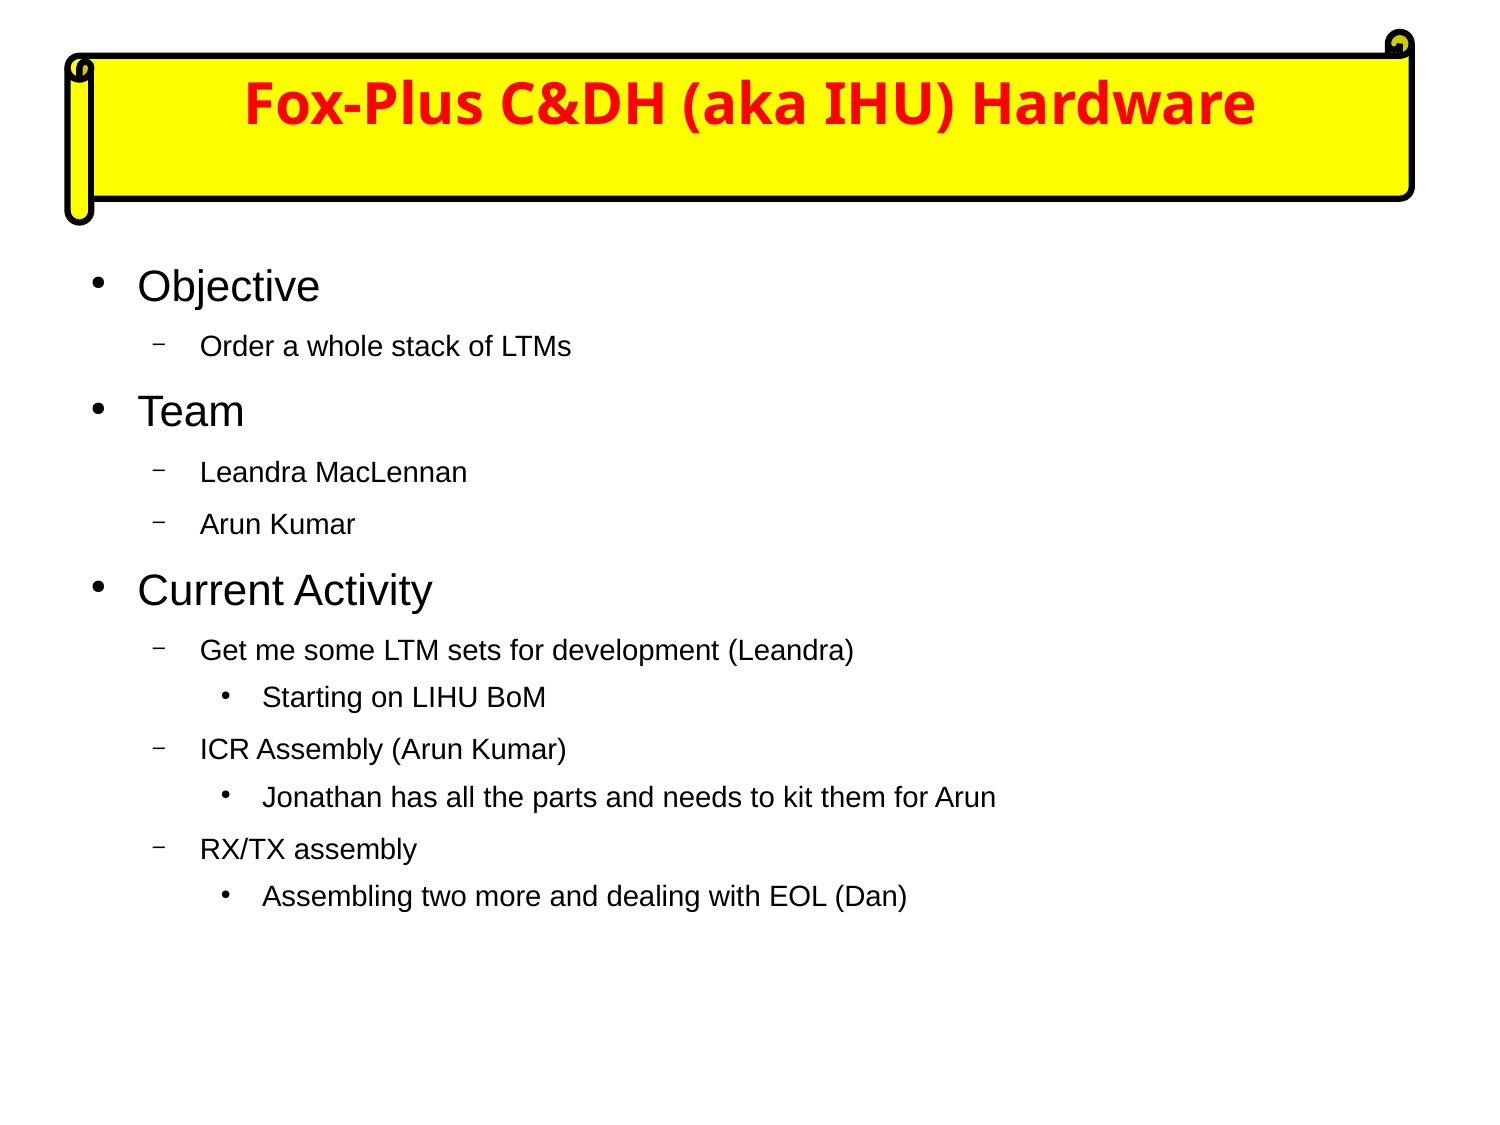

Fox-Plus C&DH (aka IHU) Hardware
# Objective
Order a whole stack of LTMs
Team
Leandra MacLennan
Arun Kumar
Current Activity
Get me some LTM sets for development (Leandra)
Starting on LIHU BoM
ICR Assembly (Arun Kumar)
Jonathan has all the parts and needs to kit them for Arun
RX/TX assembly
Assembling two more and dealing with EOL (Dan)